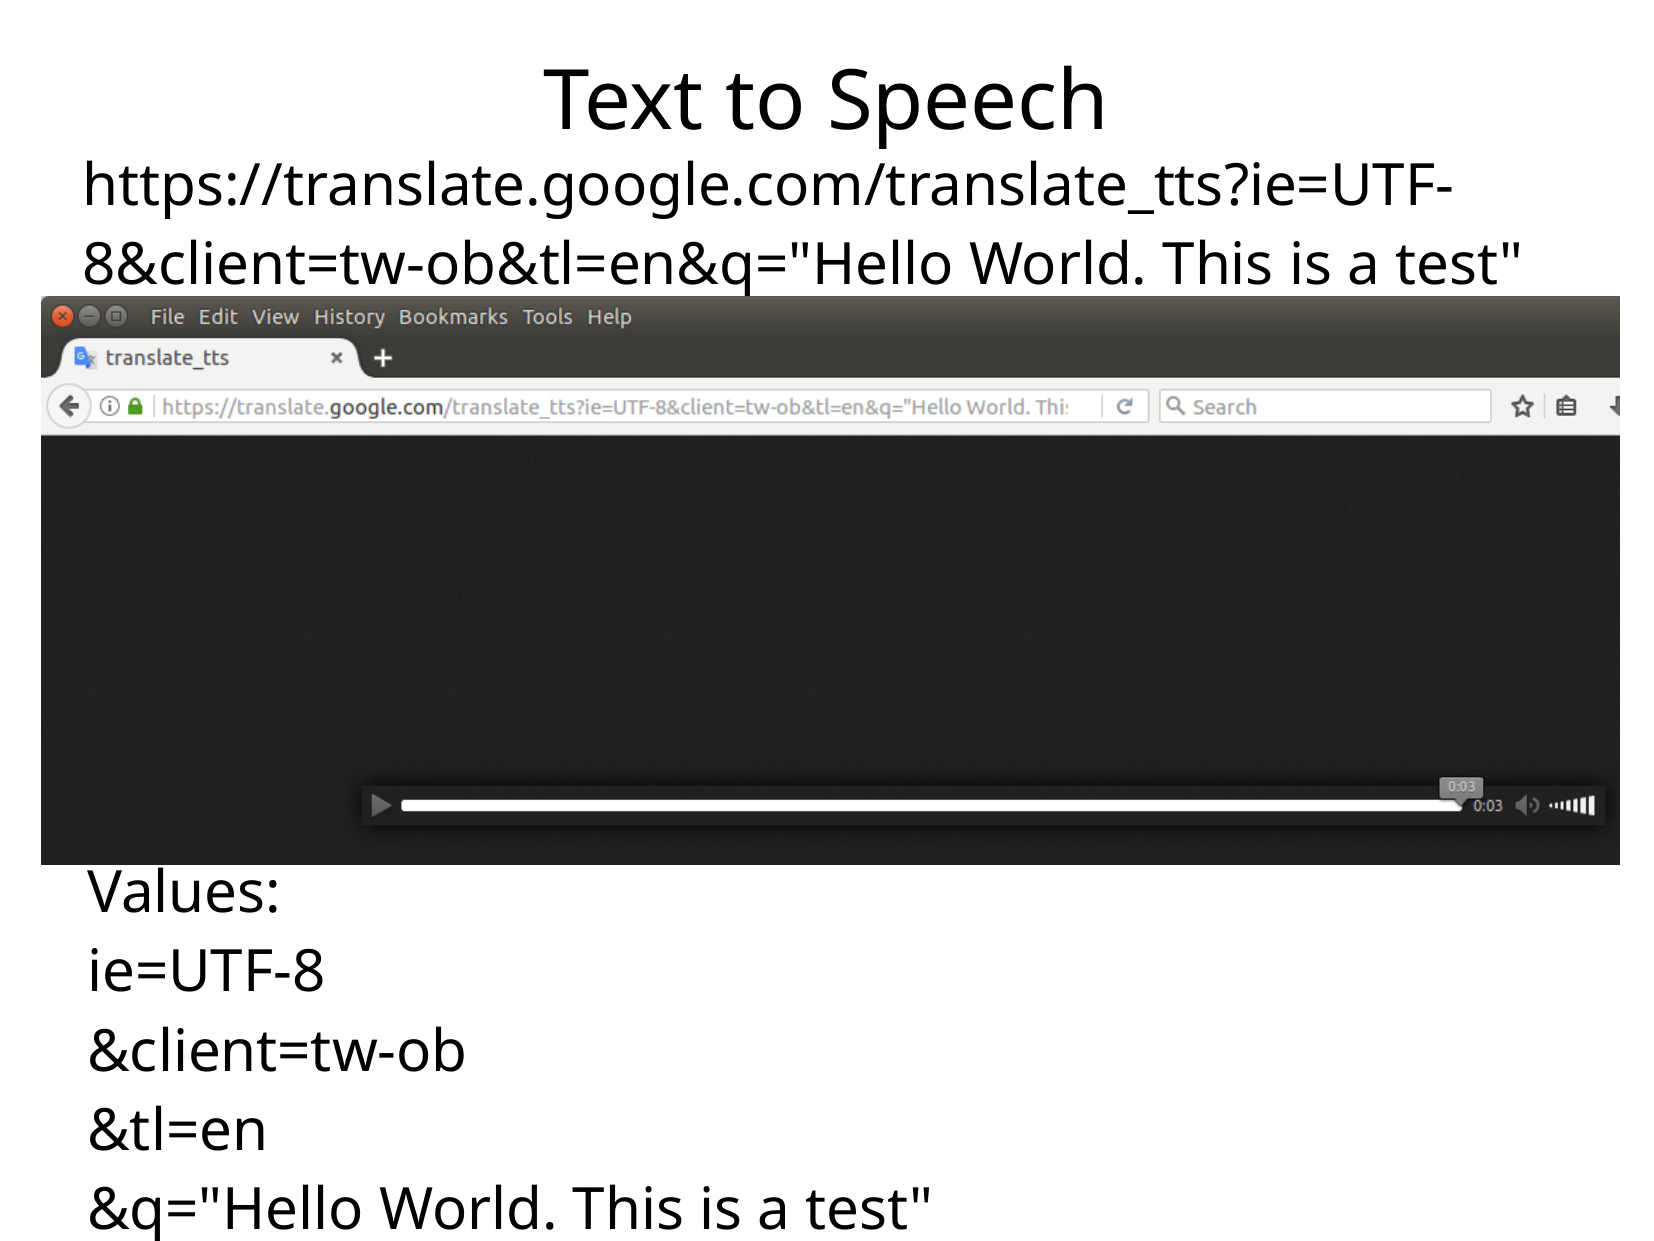

# Text to Speech
https://translate.google.com/translate_tts?ie=UTF-8&client=tw-ob&tl=en&q="Hello World. This is a test"
Values:
ie=UTF-8
&client=tw-ob
&tl=en
&q="Hello World. This is a test"